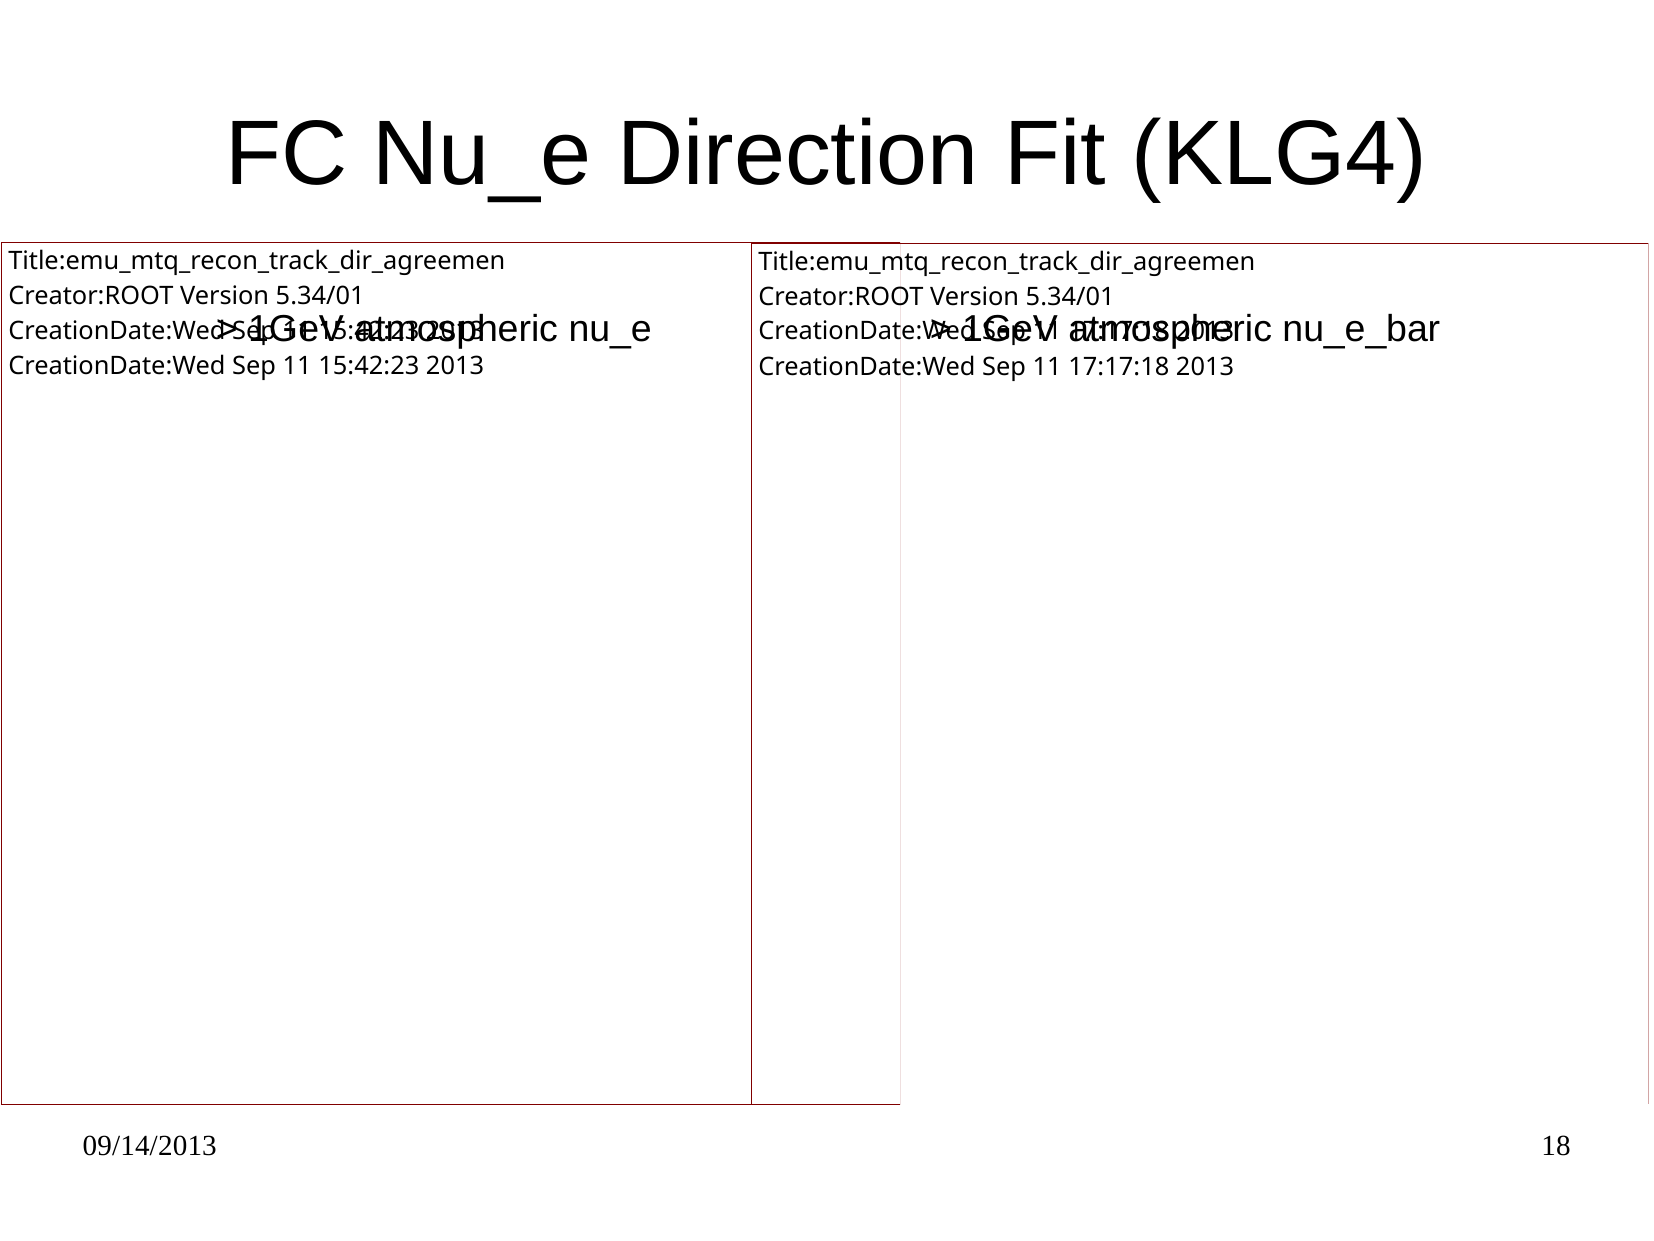

# FC Nu_e Direction Fit (KLG4)
> 1GeV atmospheric nu_e
> 1GeV atmospheric nu_e_bar
09/14/2013
18